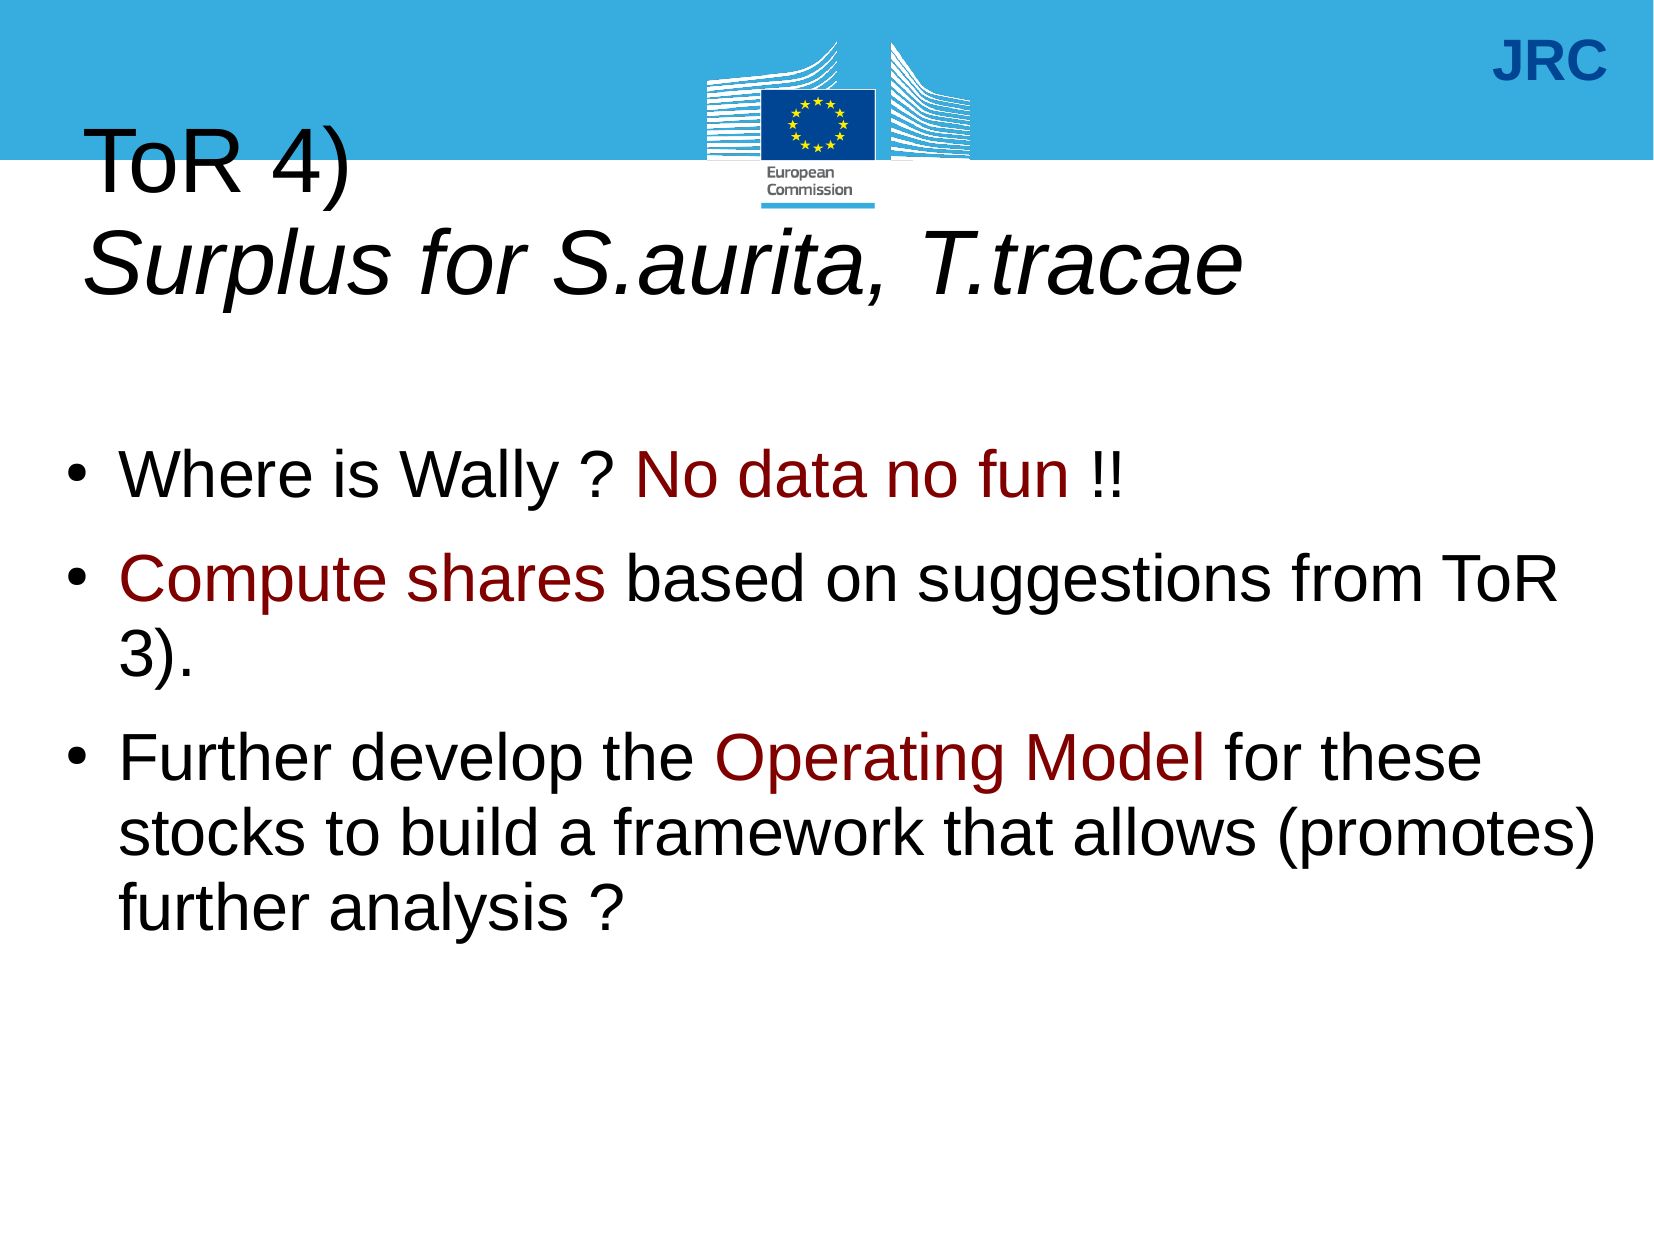

JRC
ToR 4)
Surplus for S.aurita, T.tracae
# Where is Wally ? No data no fun !!
Compute shares based on suggestions from ToR 3).
Further develop the Operating Model for these stocks to build a framework that allows (promotes) further analysis ?